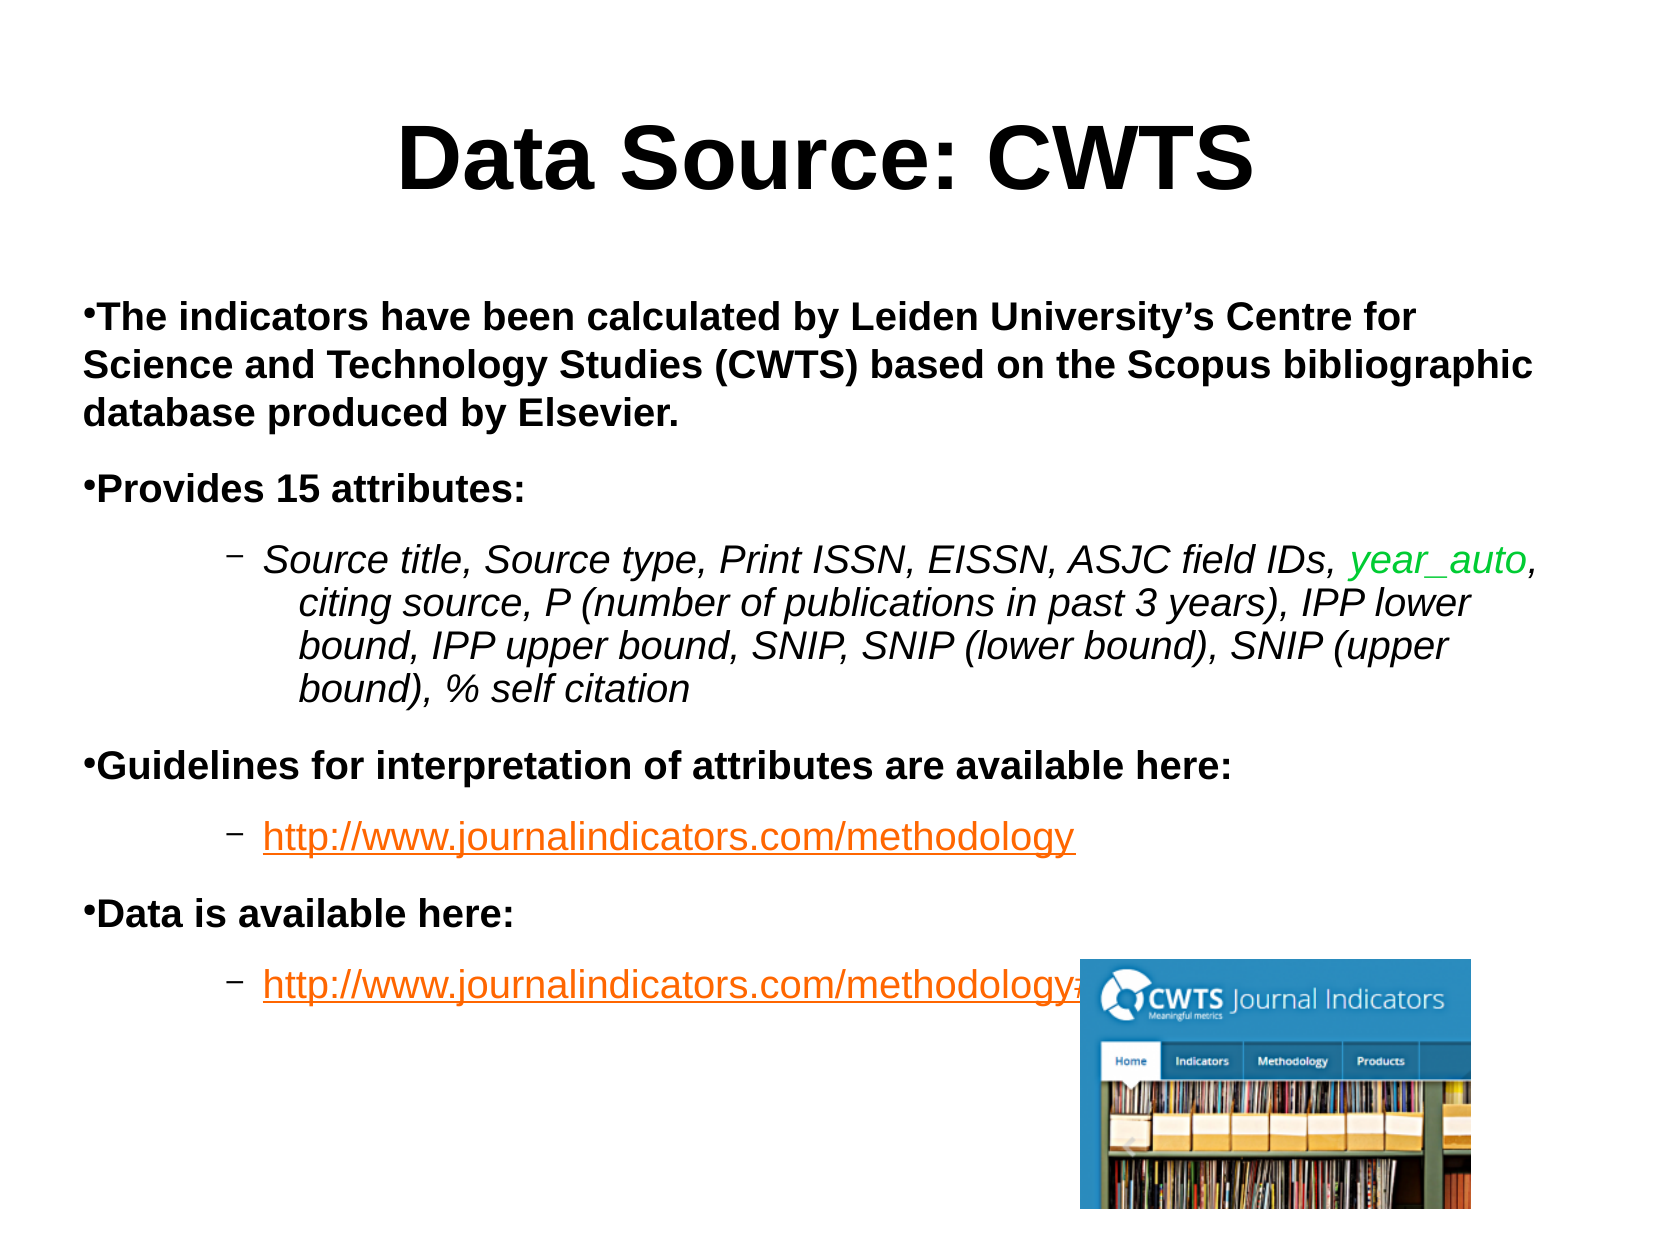

# Data Source: CWTS
The indicators have been calculated by Leiden University’s Centre for Science and Technology Studies (CWTS) based on the Scopus bibliographic database produced by Elsevier.
Provides 15 attributes:
Source title, Source type, Print ISSN, EISSN, ASJC field IDs, year_auto, citing source, P (number of publications in past 3 years), IPP lower bound, IPP upper bound, SNIP, SNIP (lower bound), SNIP (upper bound), % self citation
Guidelines for interpretation of attributes are available here:
http://www.journalindicators.com/methodology
Data is available here:
http://www.journalindicators.com/methodology#download